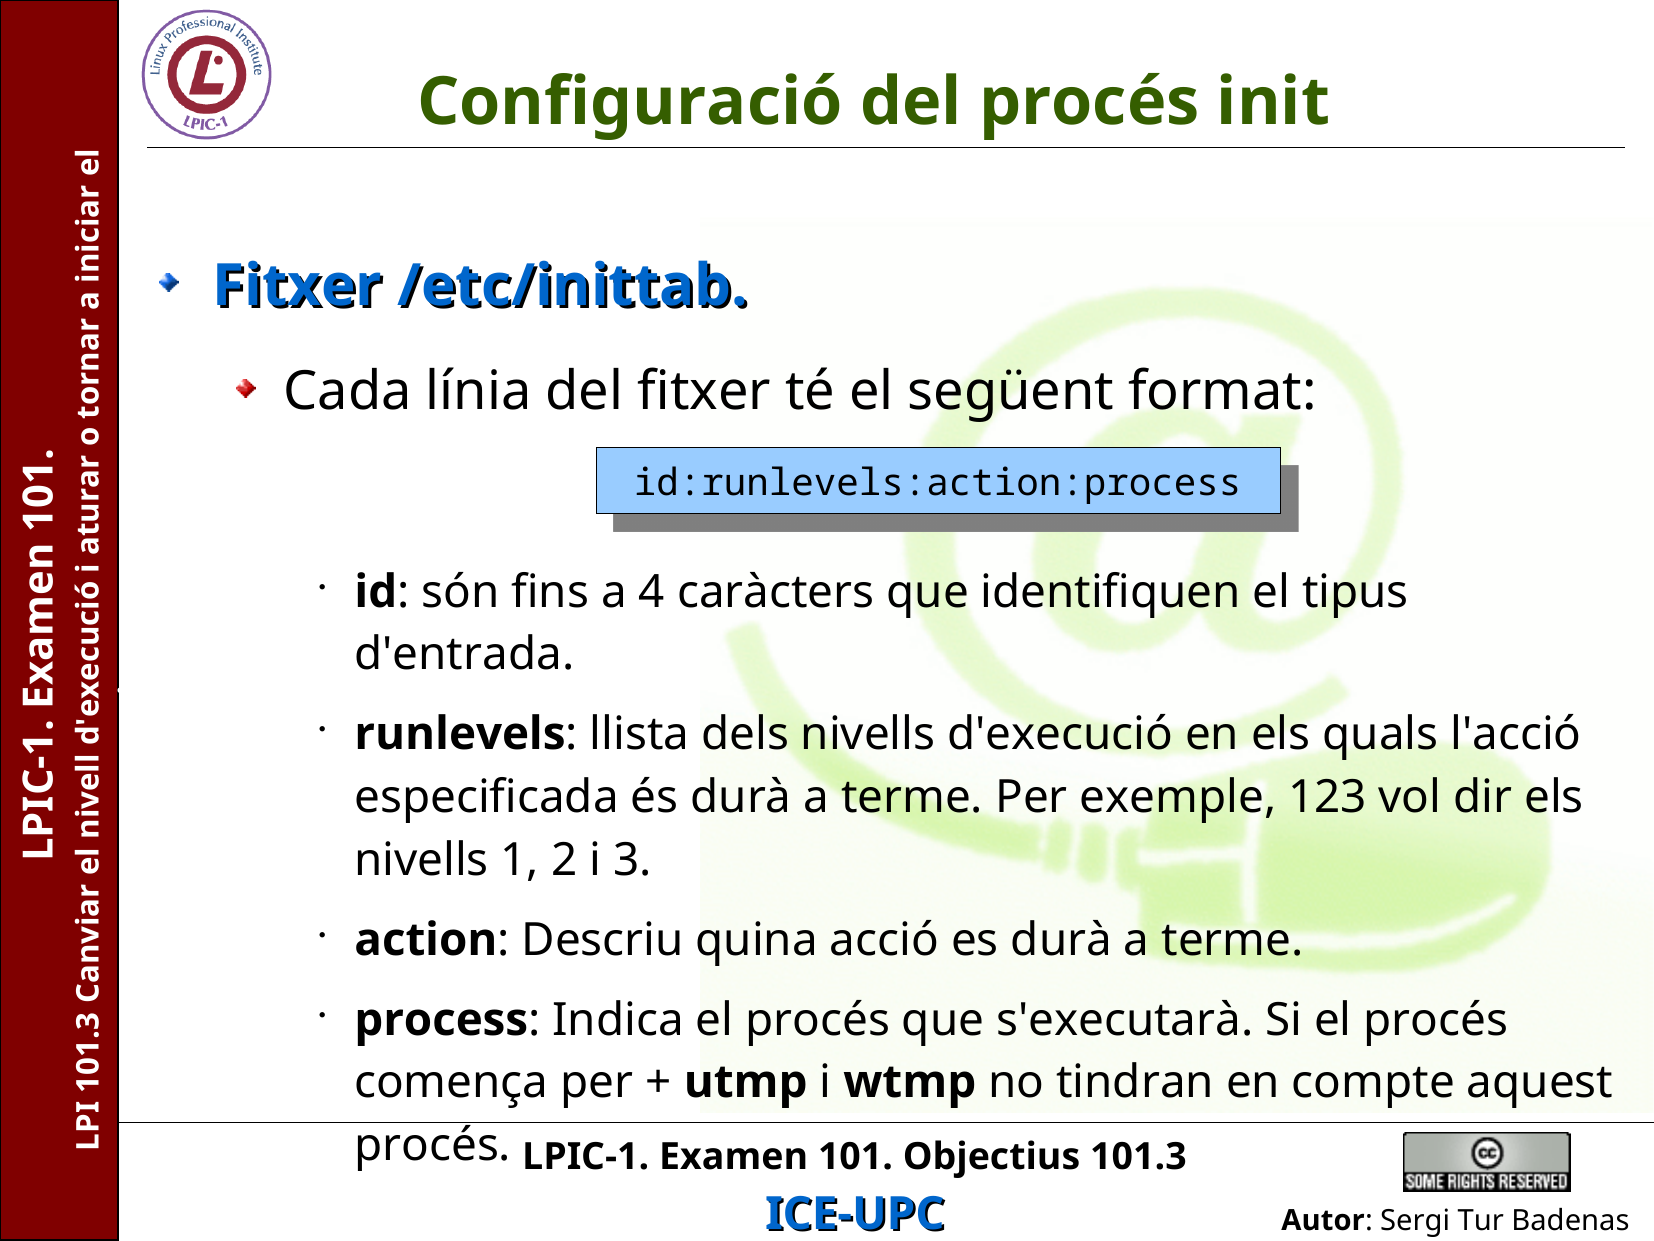

# Configuració del procés init
Fitxer /etc/inittab.
Cada línia del fitxer té el següent format:
id: són fins a 4 caràcters que identifiquen el tipus d'entrada.
runlevels: llista dels nivells d'execució en els quals l'acció especificada és durà a terme. Per exemple, 123 vol dir els nivells 1, 2 i 3.
action: Descriu quina acció es durà a terme.
process: Indica el procés que s'executarà. Si el procés comença per + utmp i wtmp no tindran en compte aquest procés.
 id:runlevels:action:process